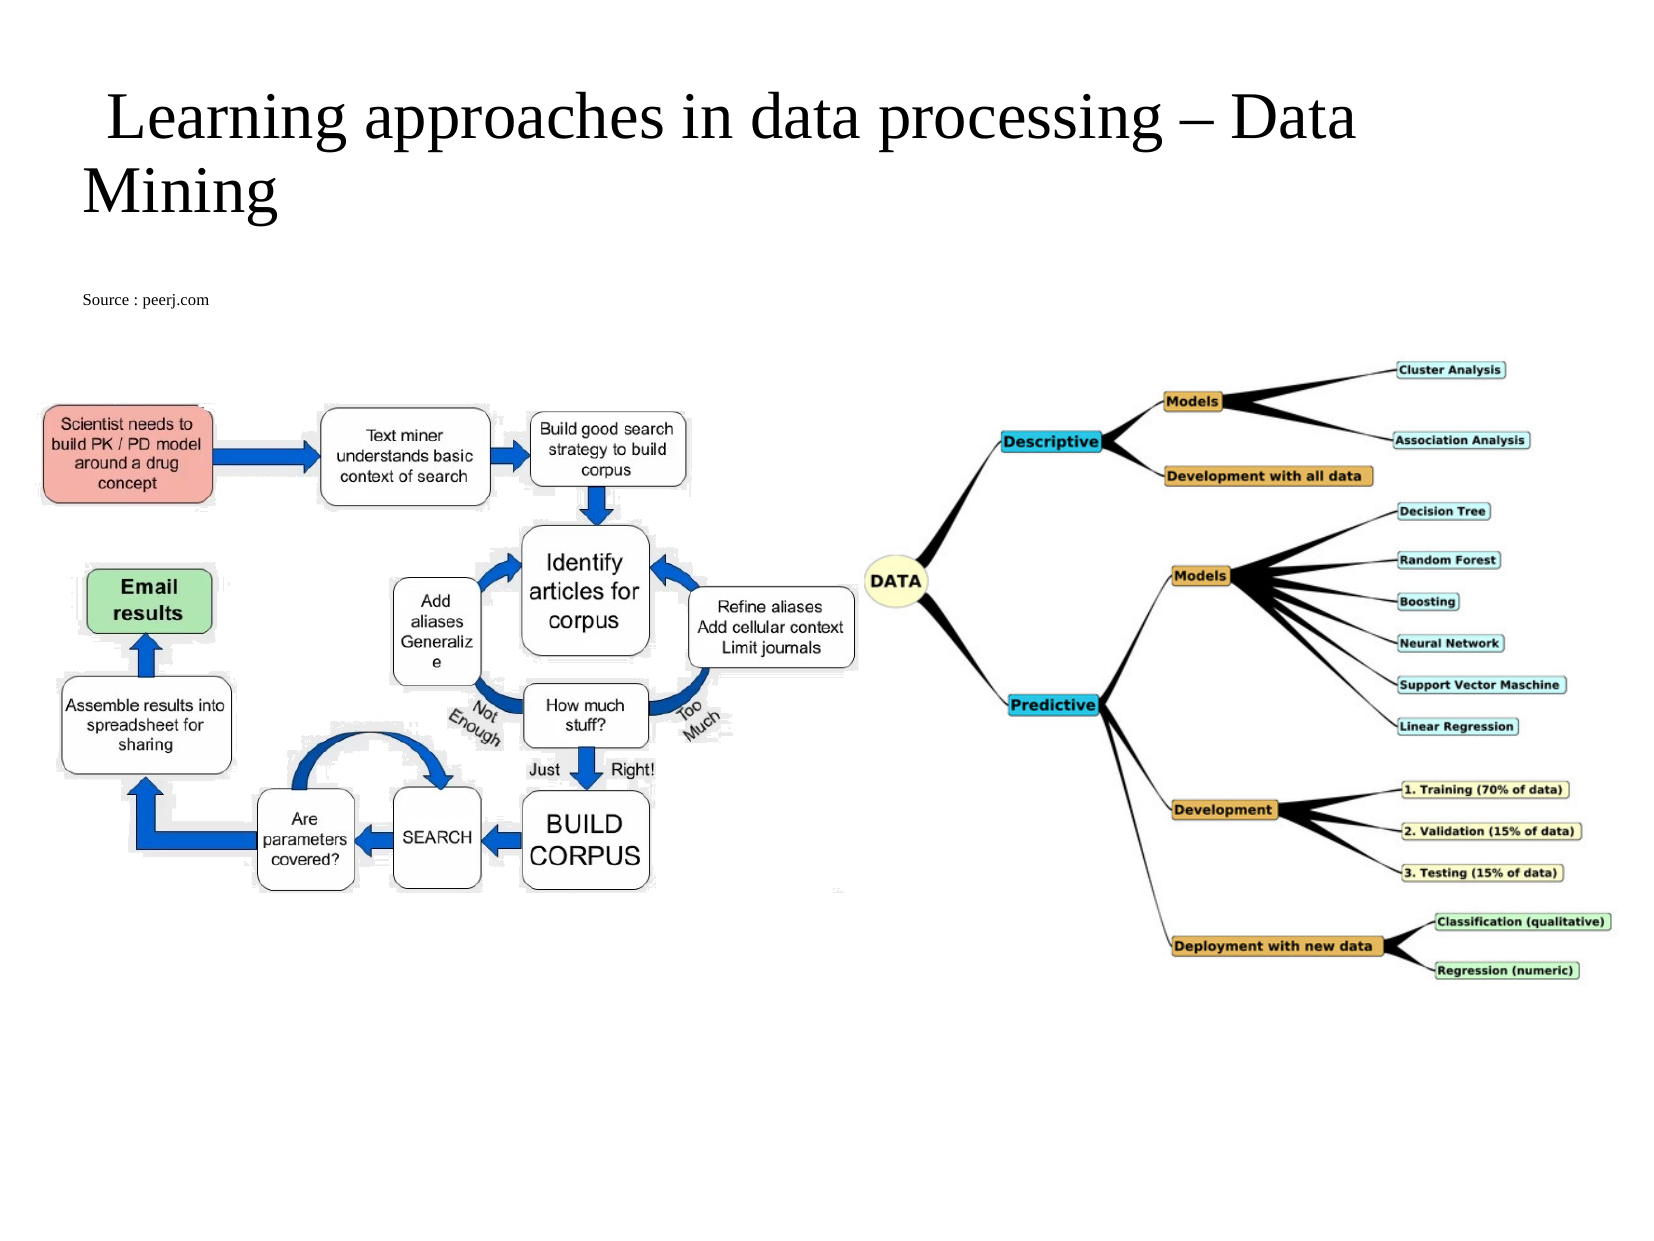

# Learning approaches in data processing – Data Mining
Source : peerj.com